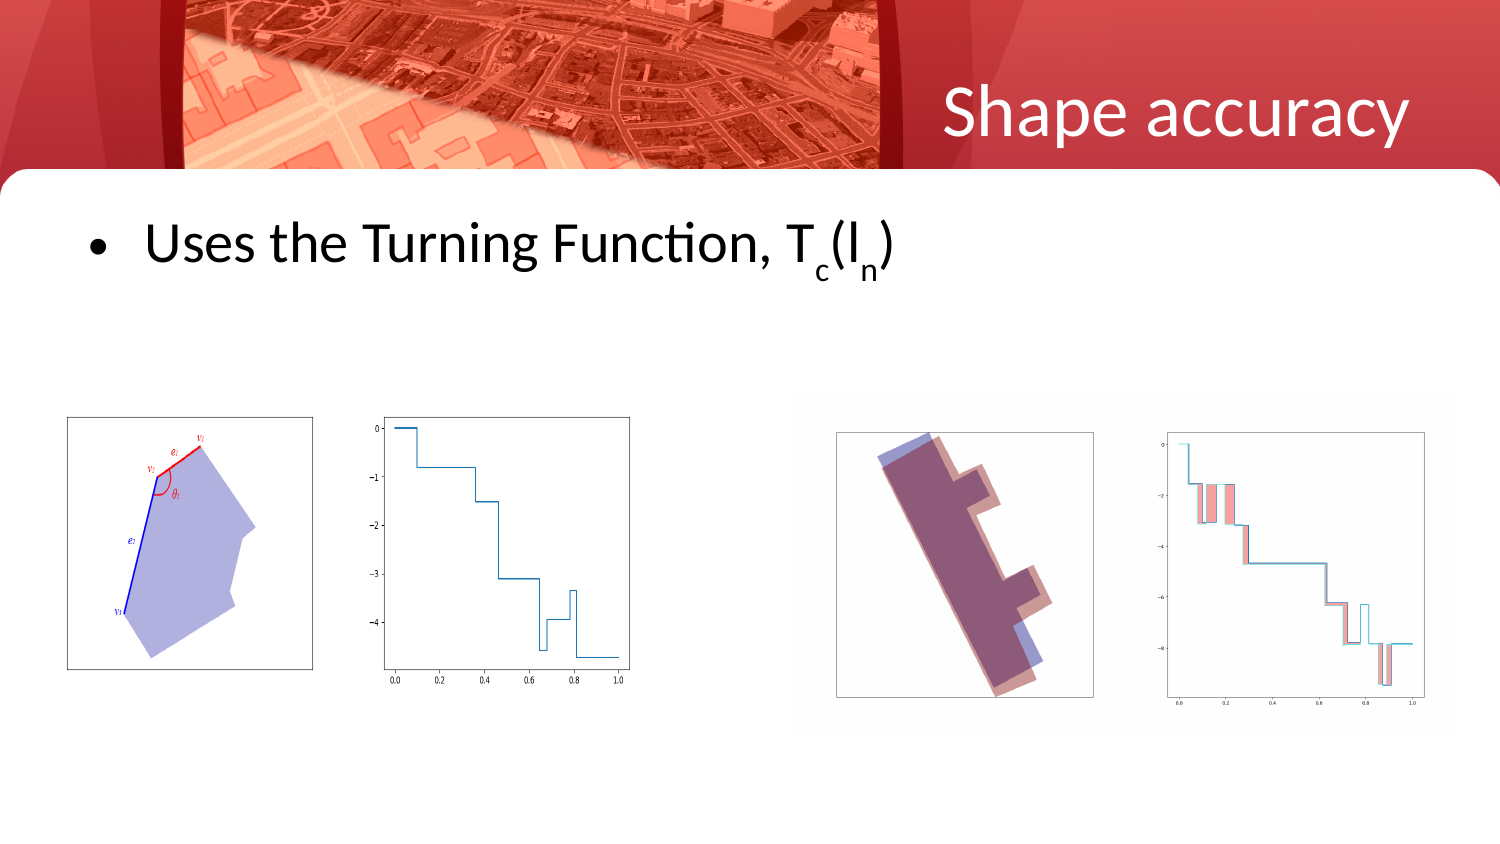

# Shape accuracy
Uses the Turning Function, Tc(ln)